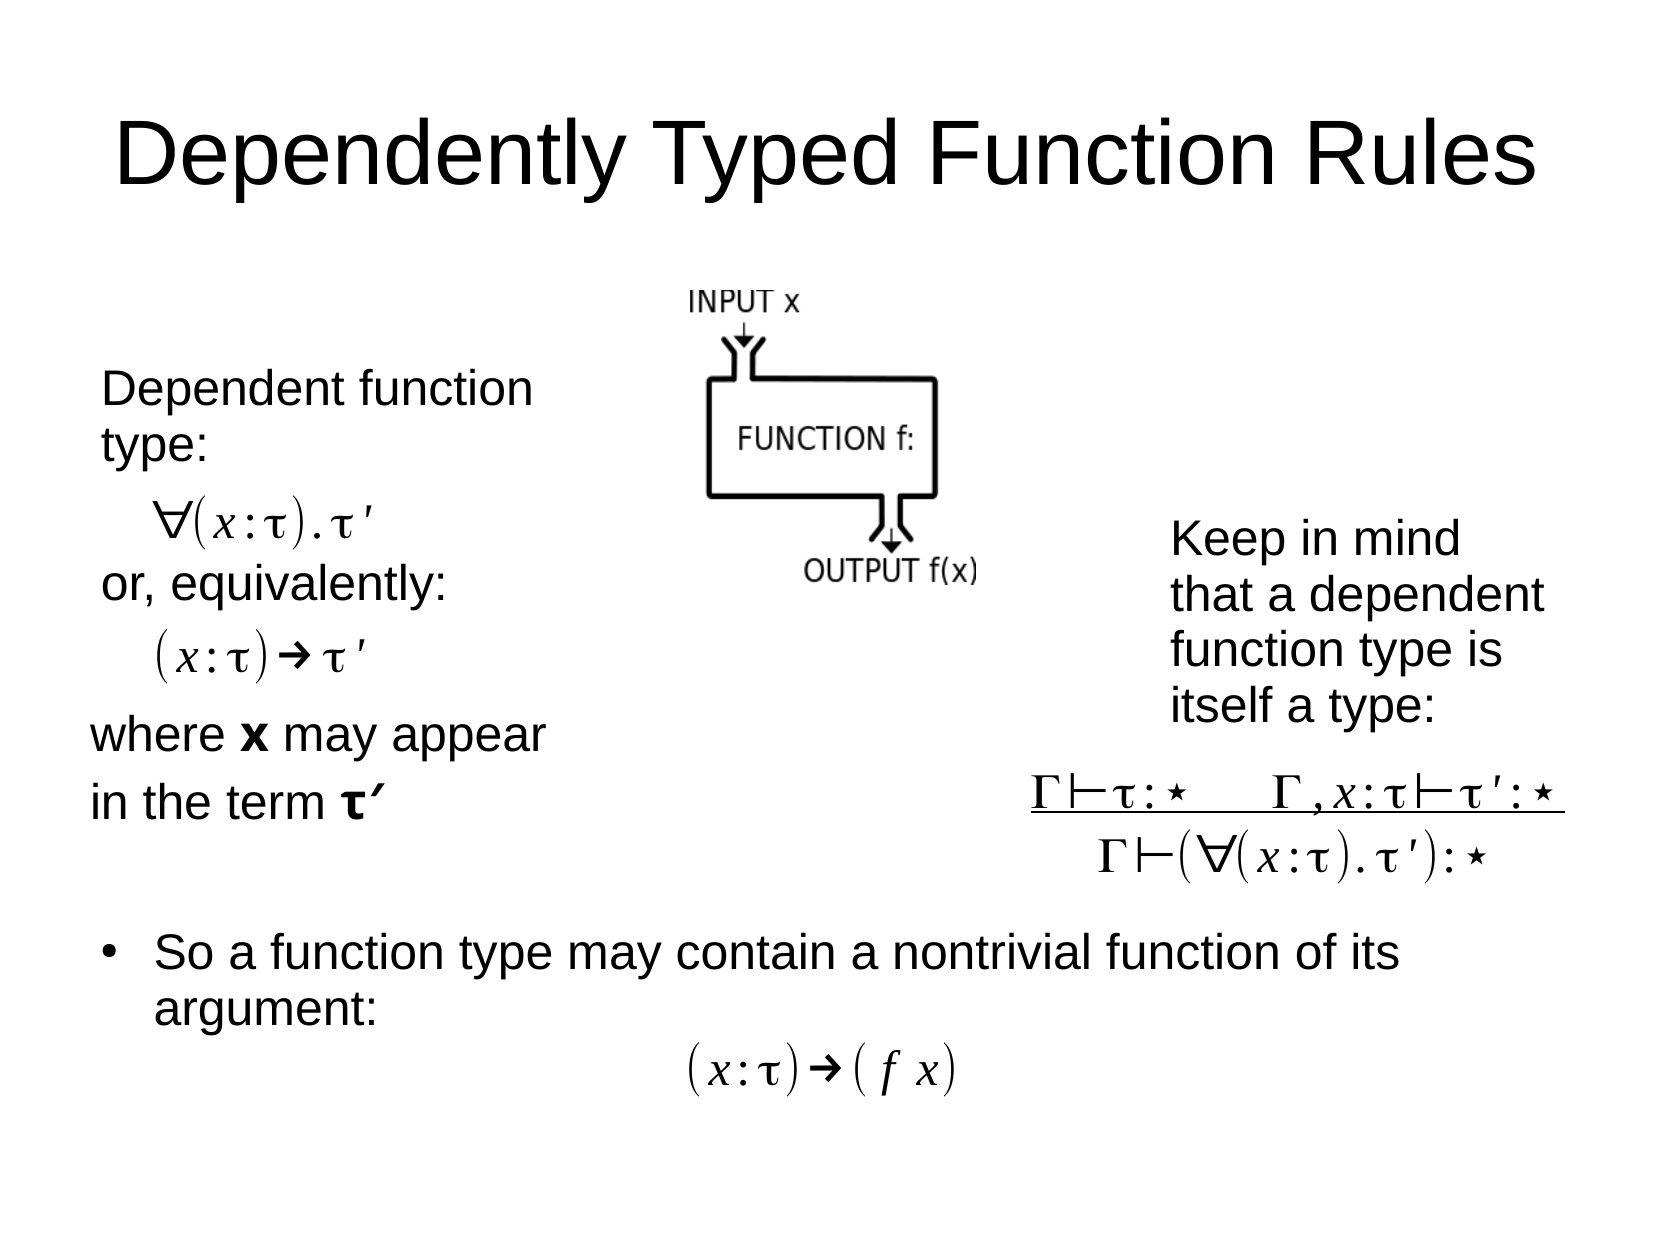

# Dependently Typed Function Rules
Dependent function type:
Keep in mind that a dependent function type is itself a type:
or, equivalently:
where x may appear in the term τ′
So a function type may contain a nontrivial function of its argument: